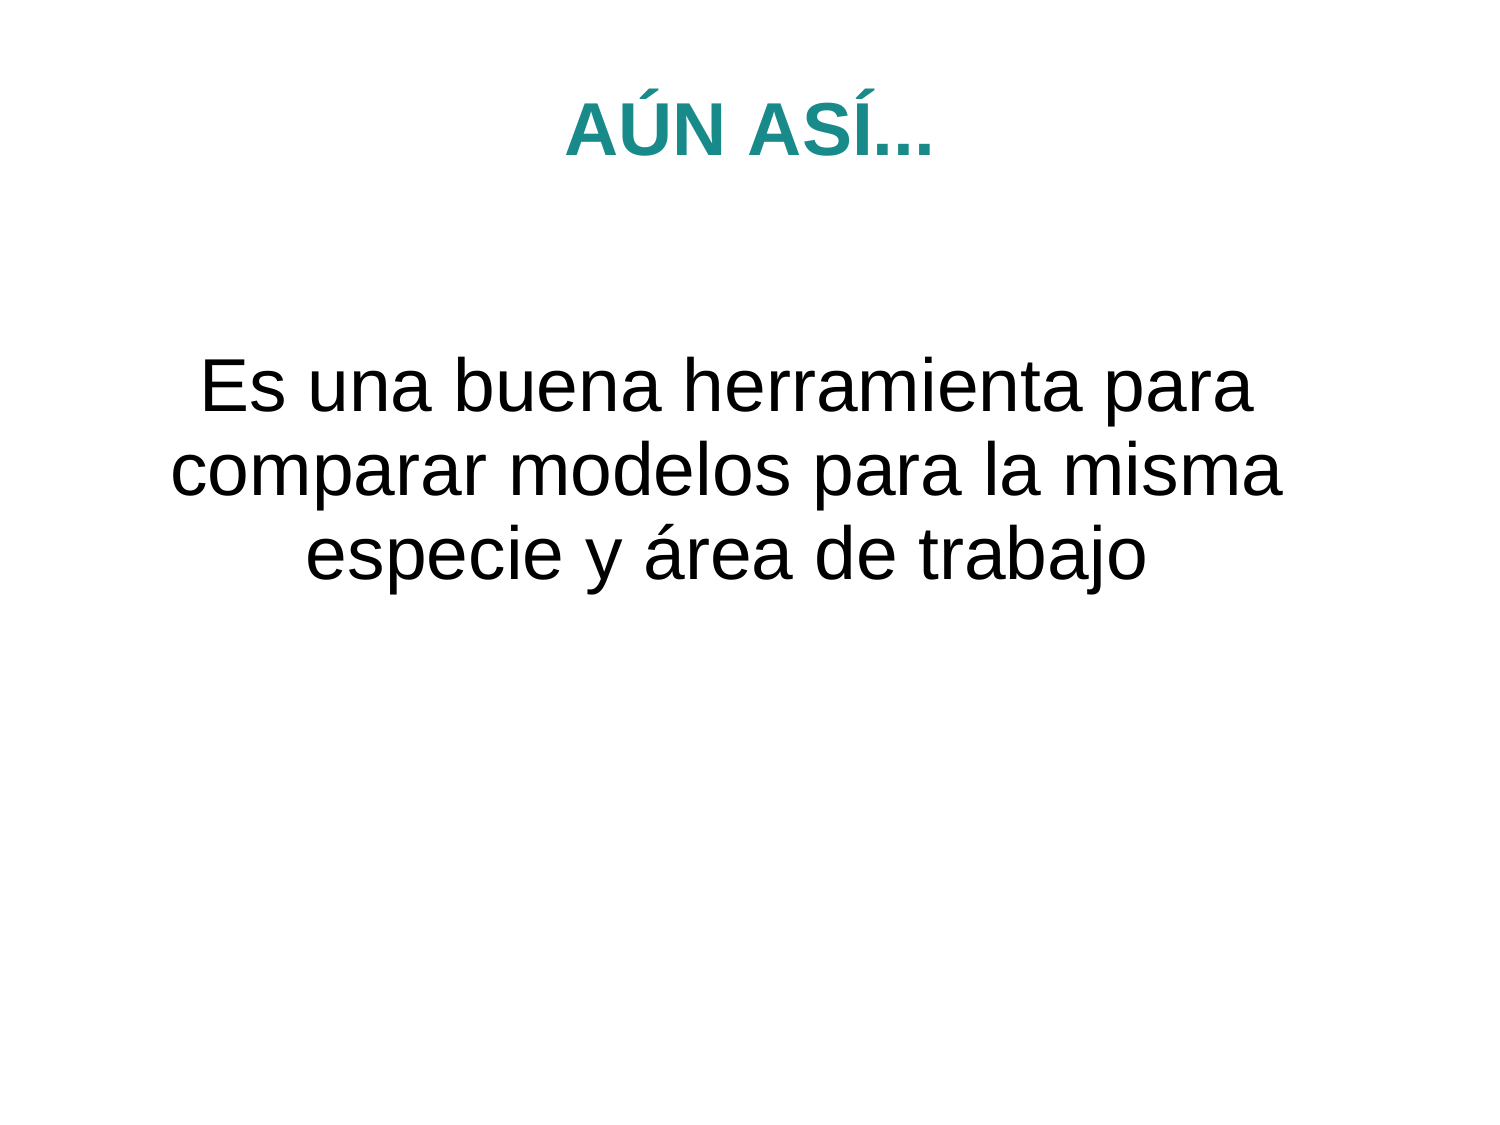

# AÚN ASÍ...
Es una buena herramienta para comparar modelos para la misma especie y área de trabajo